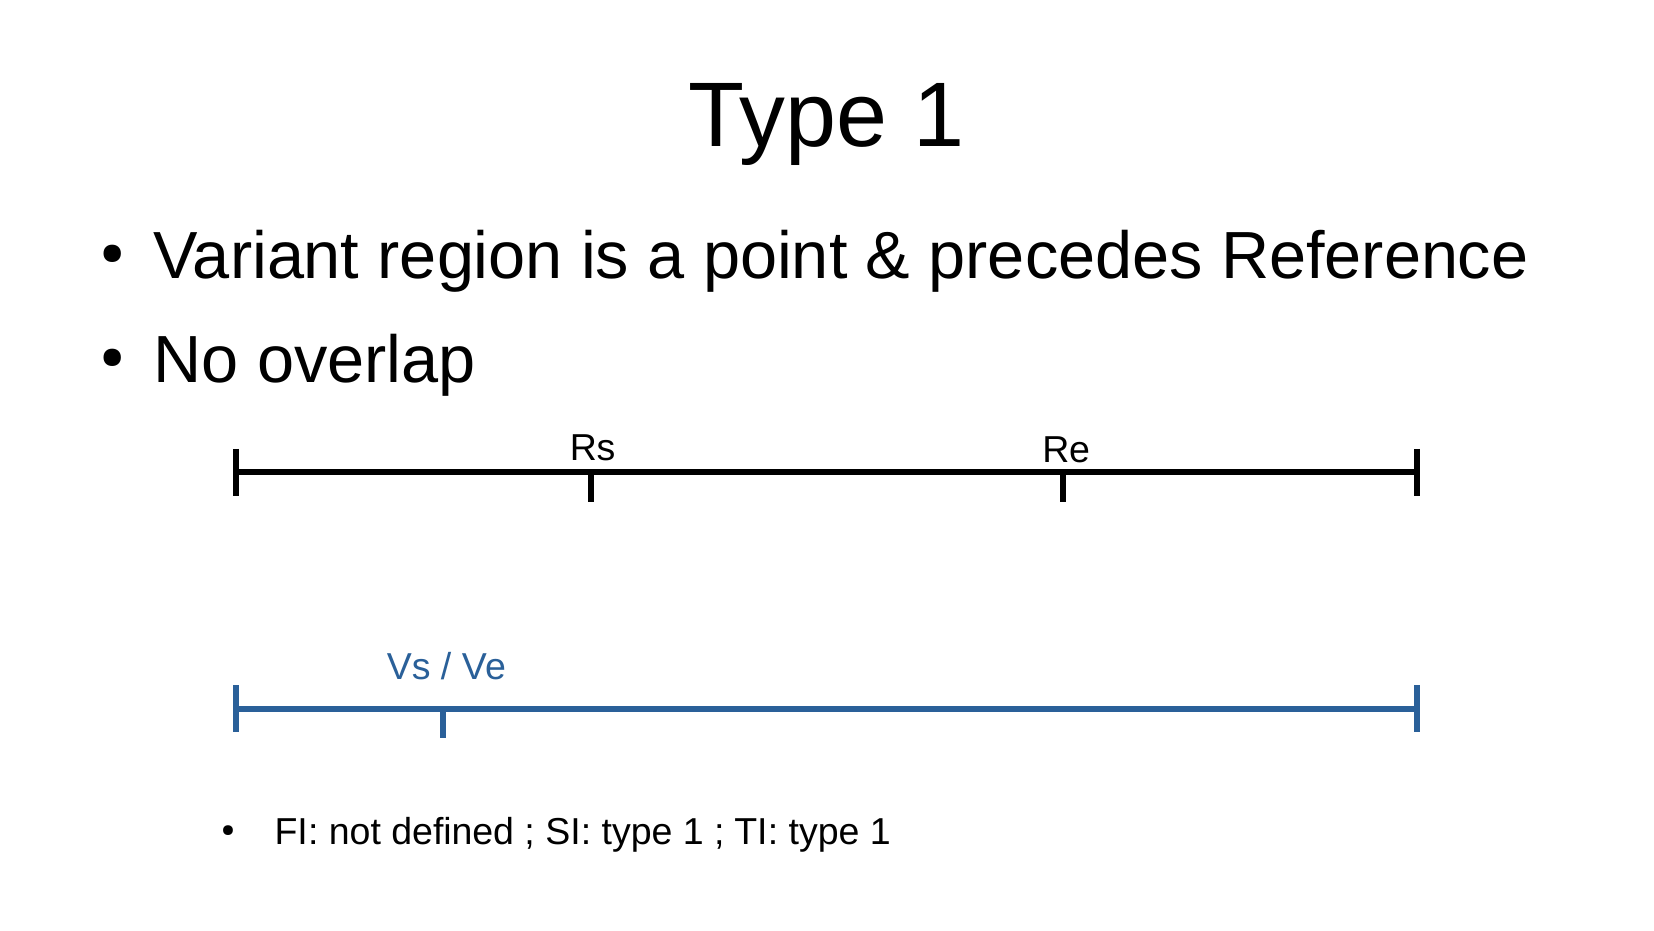

# Type 1
Variant region is a point & precedes Reference
No overlap
Rs
Re
Vs / Ve
FI: not defined ; SI: type 1 ; TI: type 1